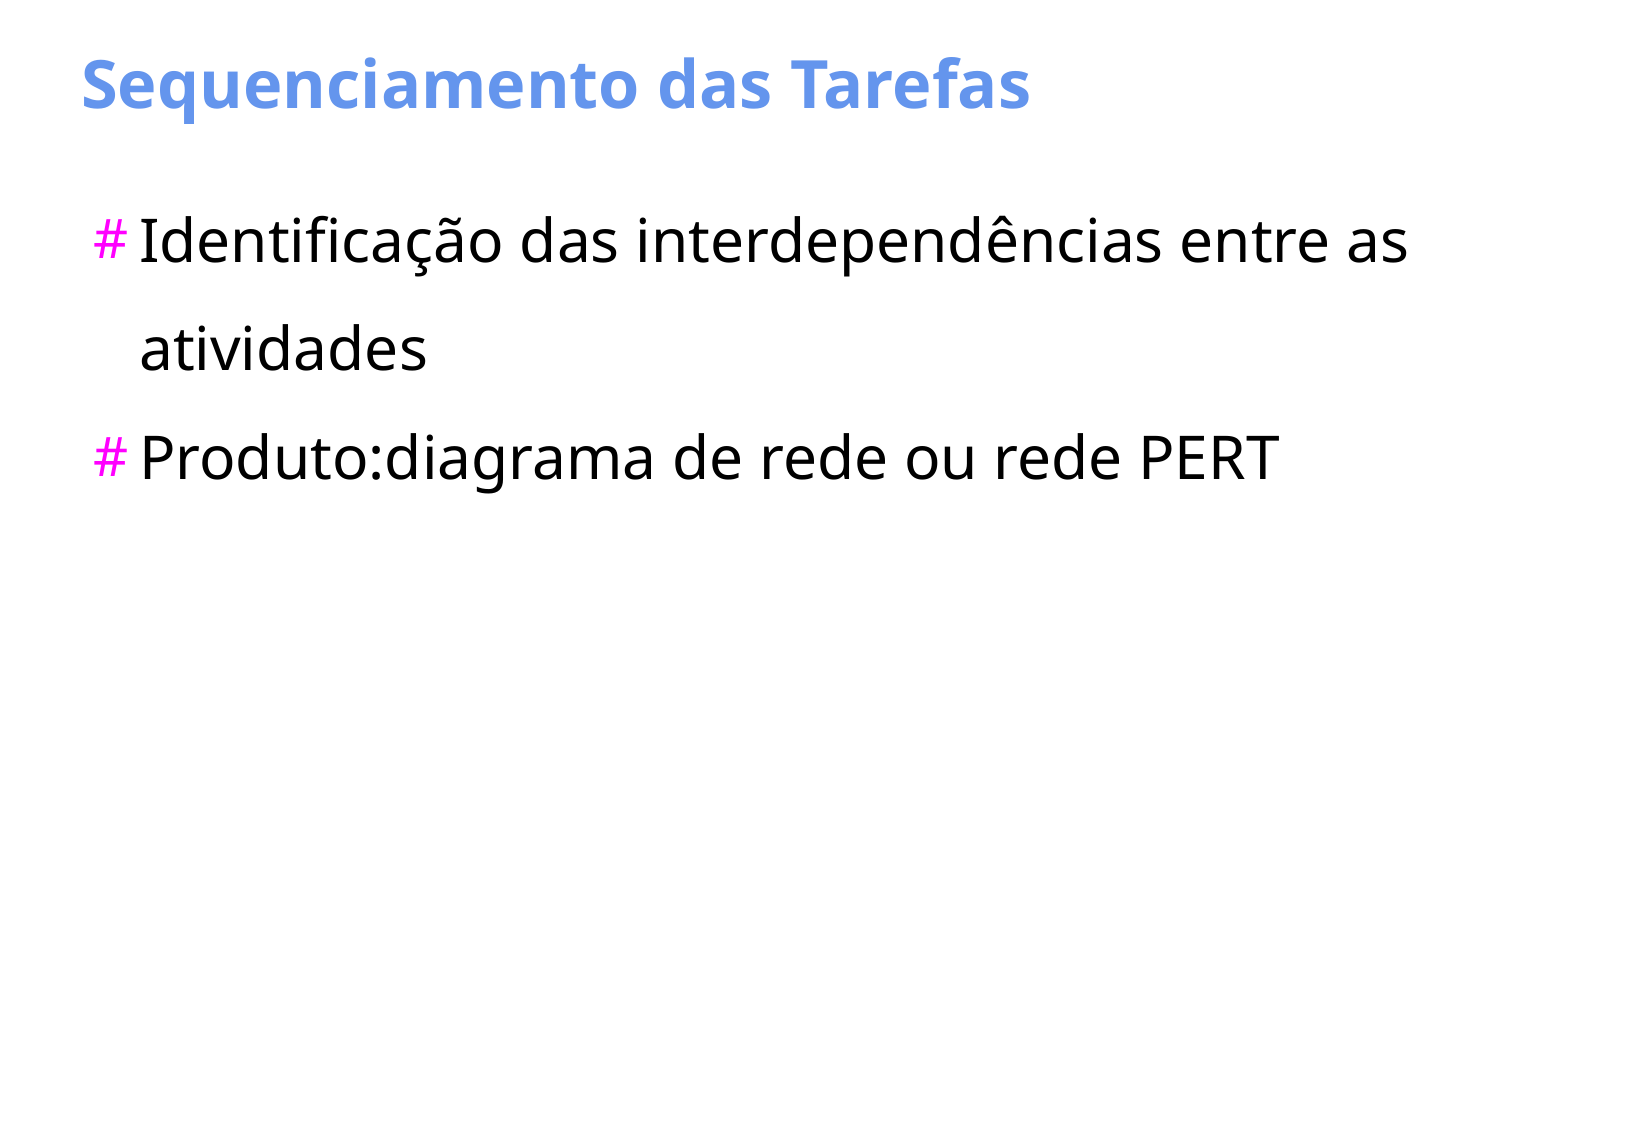

# Sequenciamento das Tarefas
Identificação das interdependências entre as atividades
Produto:diagrama de rede ou rede PERT